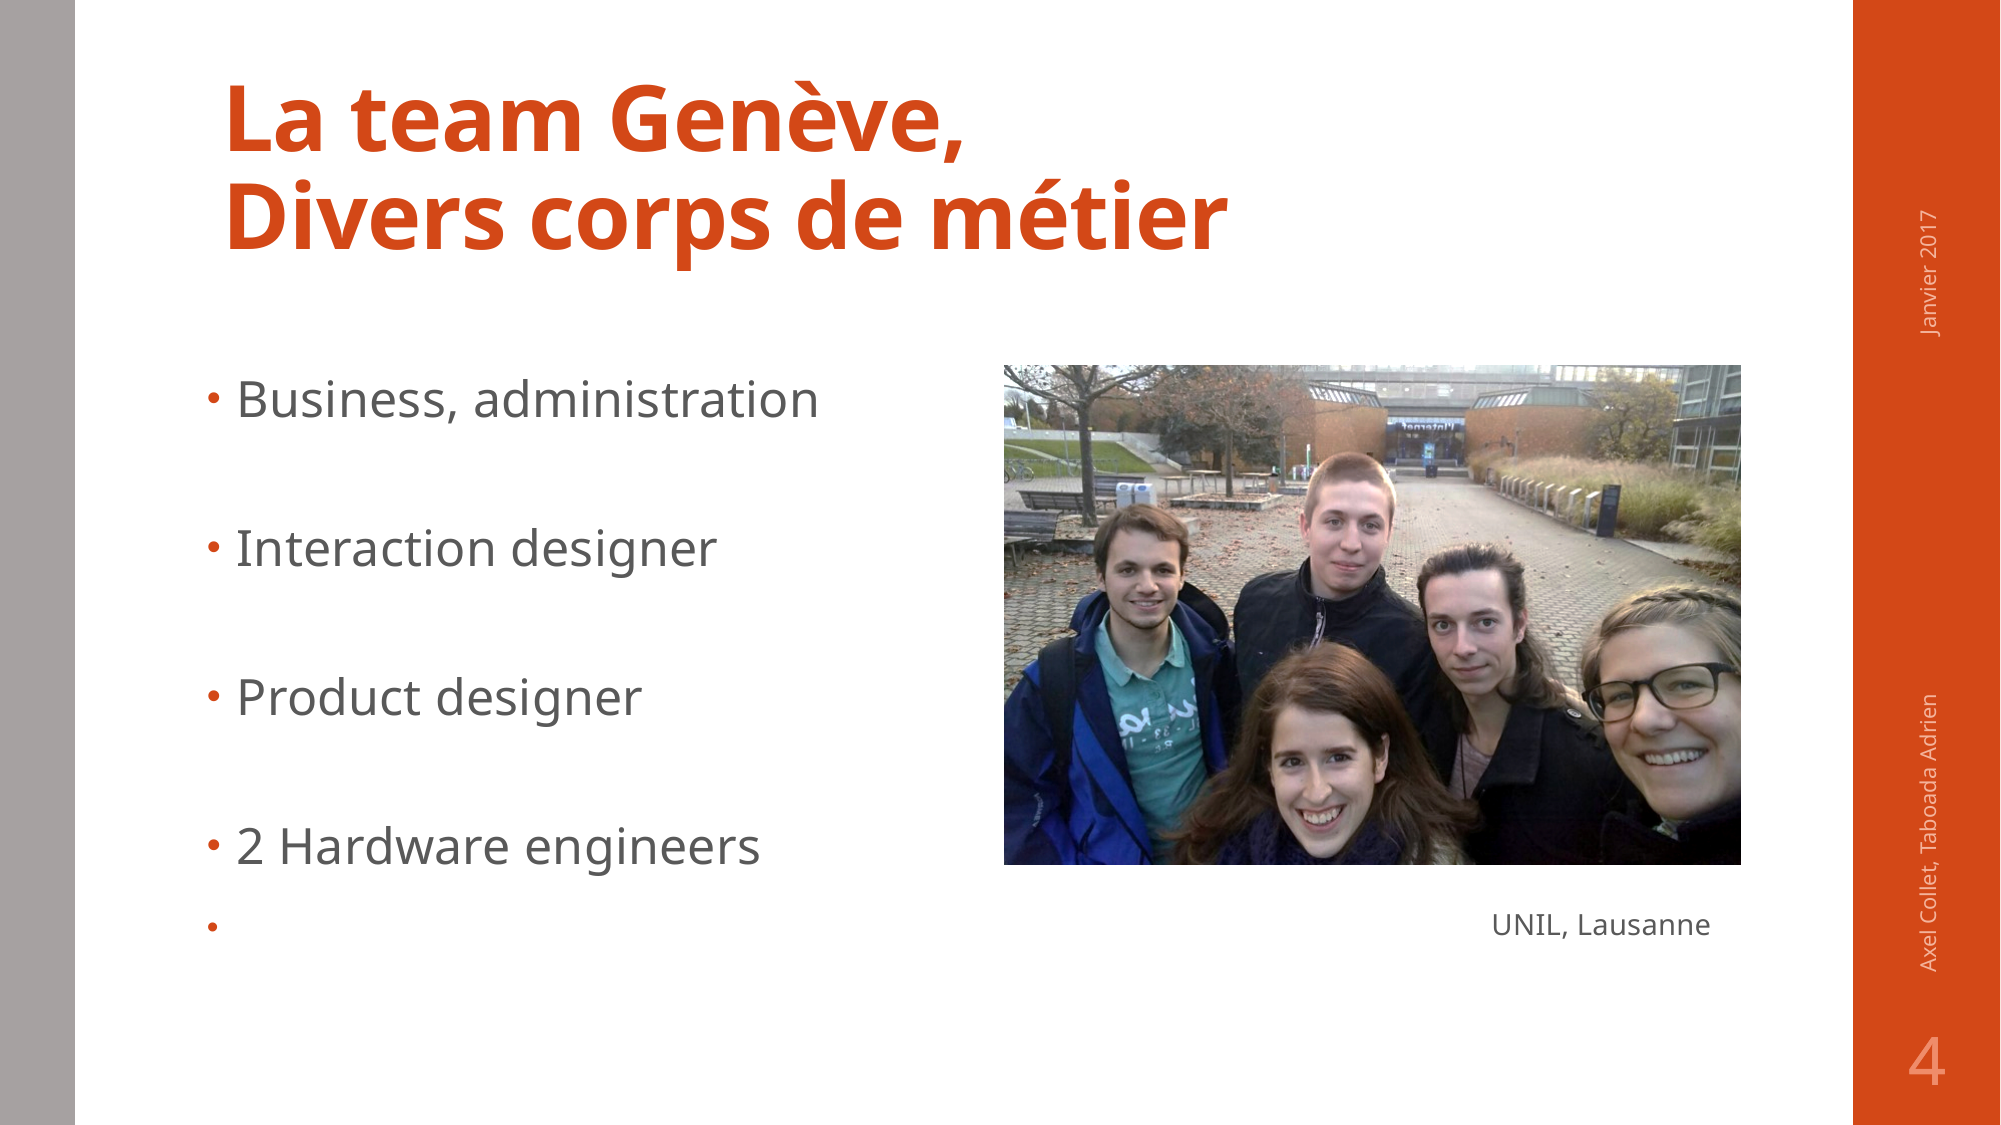

# La team Genève, Divers corps de métier
Janvier 2017
Business, administration
Interaction designer
Product designer
2 Hardware engineers
Axel Collet, Taboada Adrien
UNIL, Lausanne
4
4